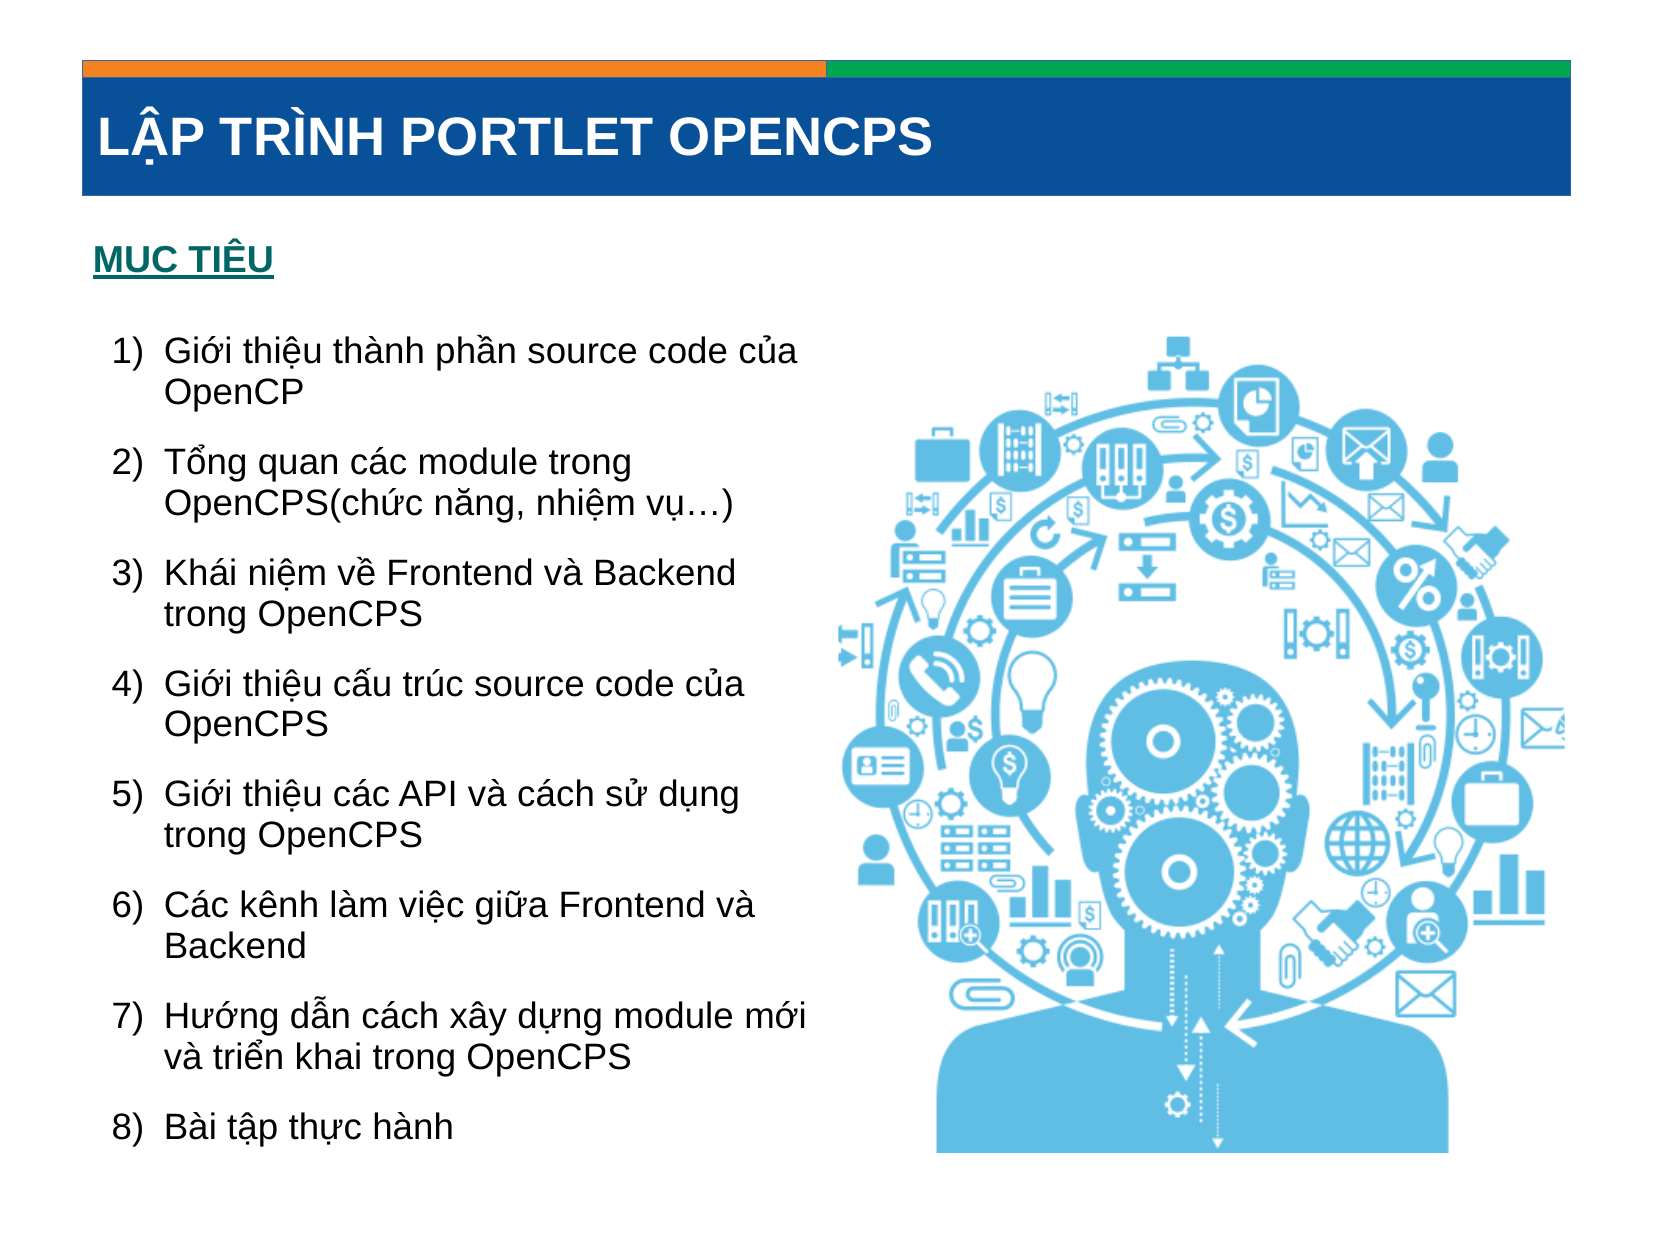

LẬP TRÌNH PORTLET OPENCPS
MỤC TIÊU
Giới thiệu thành phần source code của OpenCP
Tổng quan các module trong OpenCPS(chức năng, nhiệm vụ…)
Khái niệm về Frontend và Backend trong OpenCPS
Giới thiệu cấu trúc source code của OpenCPS
Giới thiệu các API và cách sử dụng trong OpenCPS
Các kênh làm việc giữa Frontend và Backend
Hướng dẫn cách xây dựng module mới và triển khai trong OpenCPS
Bài tập thực hành
#